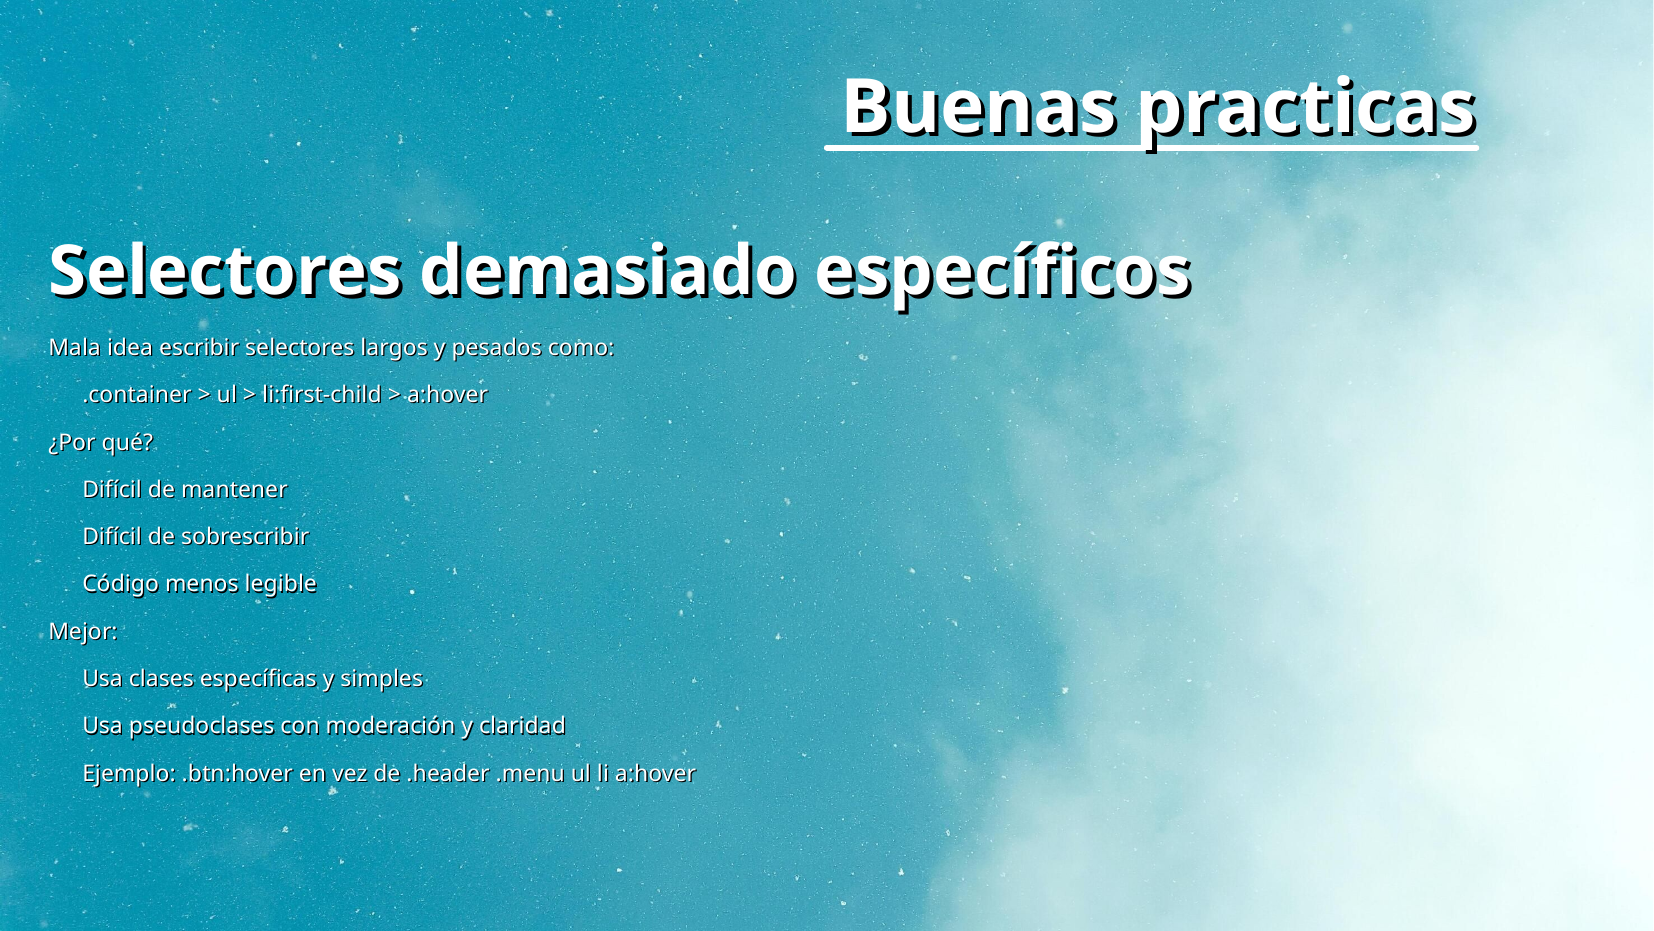

# Buenas practicas
Selectores demasiado específicos
Mala idea escribir selectores largos y pesados como:
	.container > ul > li:first-child > a:hover
¿Por qué?
	Difícil de mantener
	Difícil de sobrescribir
	Código menos legible
Mejor:
	Usa clases específicas y simples
	Usa pseudoclases con moderación y claridad
	Ejemplo: .btn:hover en vez de .header .menu ul li a:hover